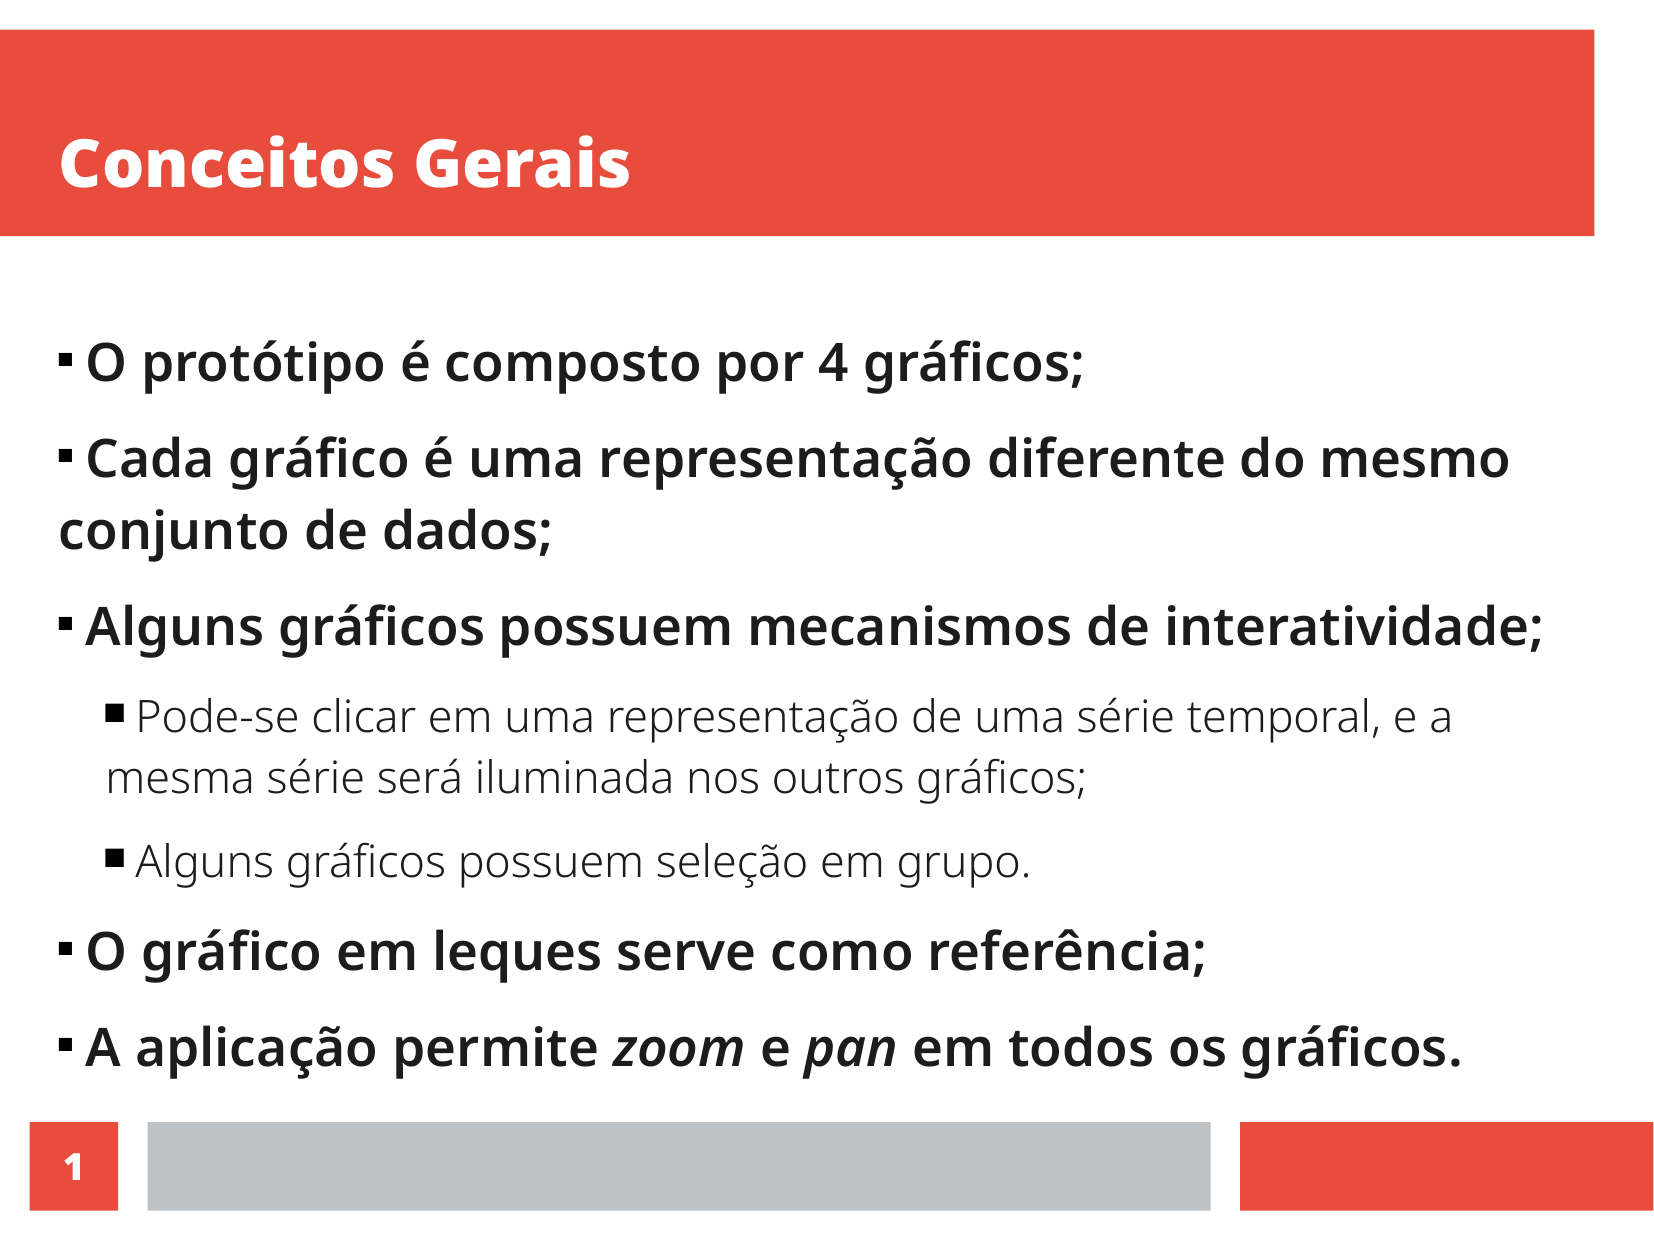

# Conceitos Gerais
 O protótipo é composto por 4 gráficos;
 Cada gráfico é uma representação diferente do mesmo conjunto de dados;
 Alguns gráficos possuem mecanismos de interatividade;
 Pode-se clicar em uma representação de uma série temporal, e a mesma série será iluminada nos outros gráficos;
 Alguns gráficos possuem seleção em grupo.
 O gráfico em leques serve como referência;
 A aplicação permite zoom e pan em todos os gráficos.
1